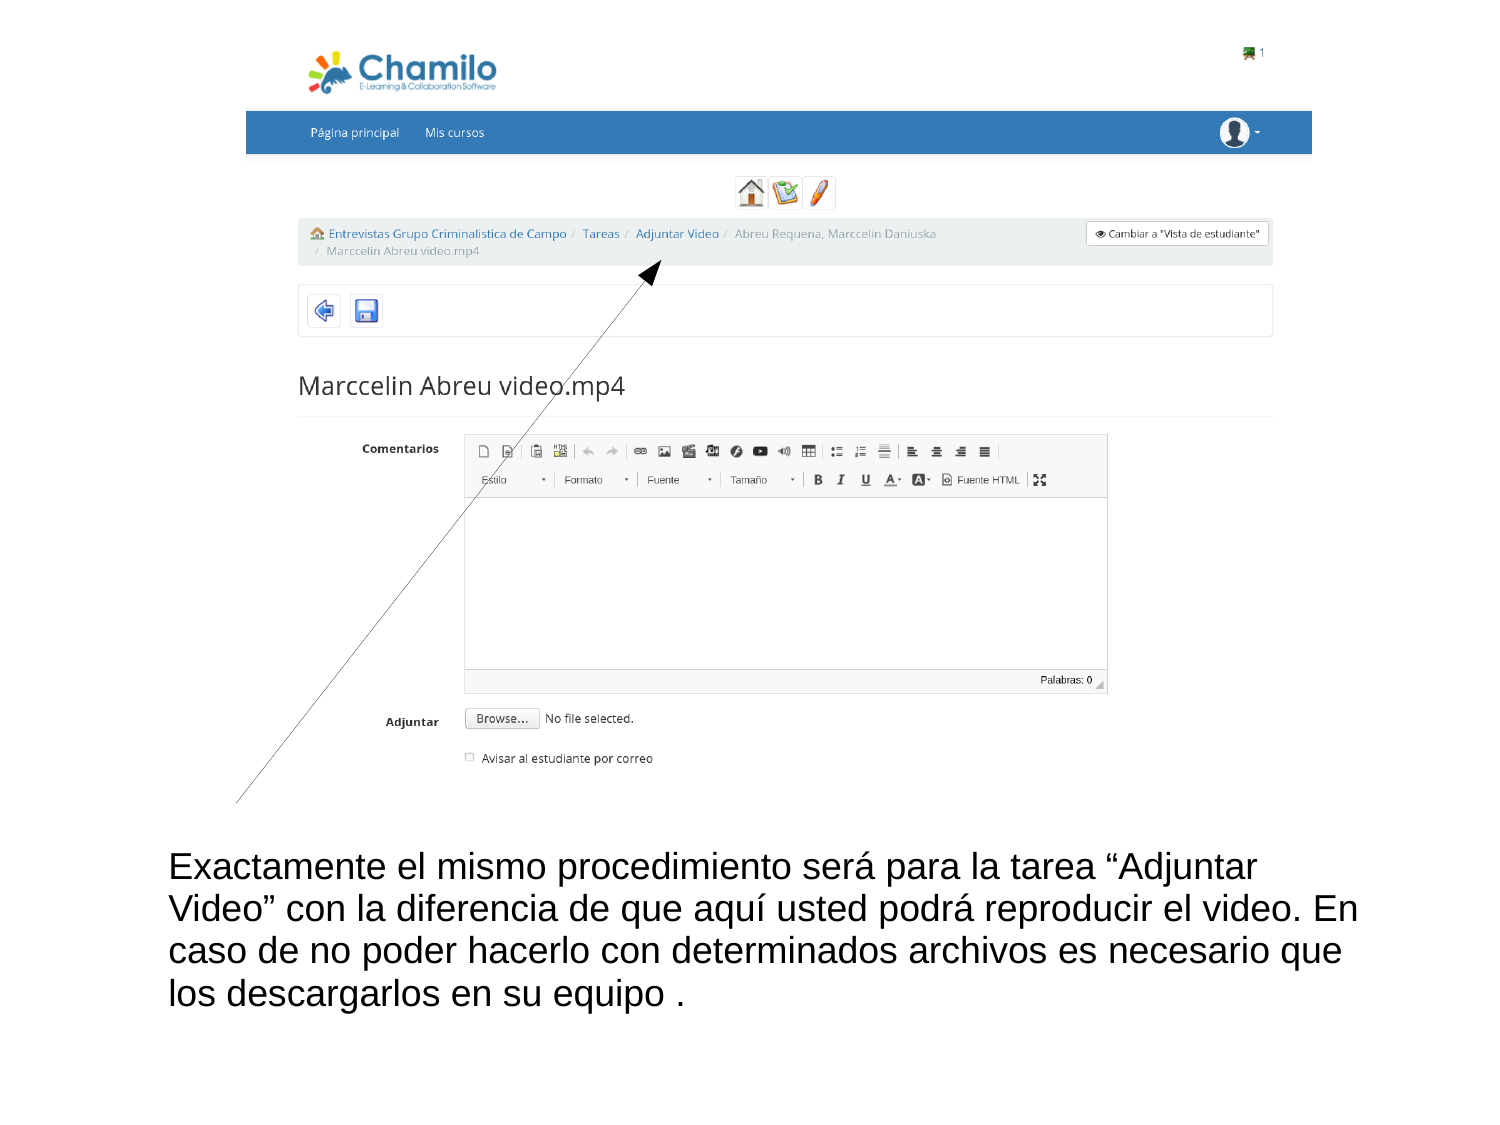

Exactamente el mismo procedimiento será para la tarea “Adjuntar Video” con la diferencia de que aquí usted podrá reproducir el video. En caso de no poder hacerlo con determinados archivos es necesario que los descargarlos en su equipo .